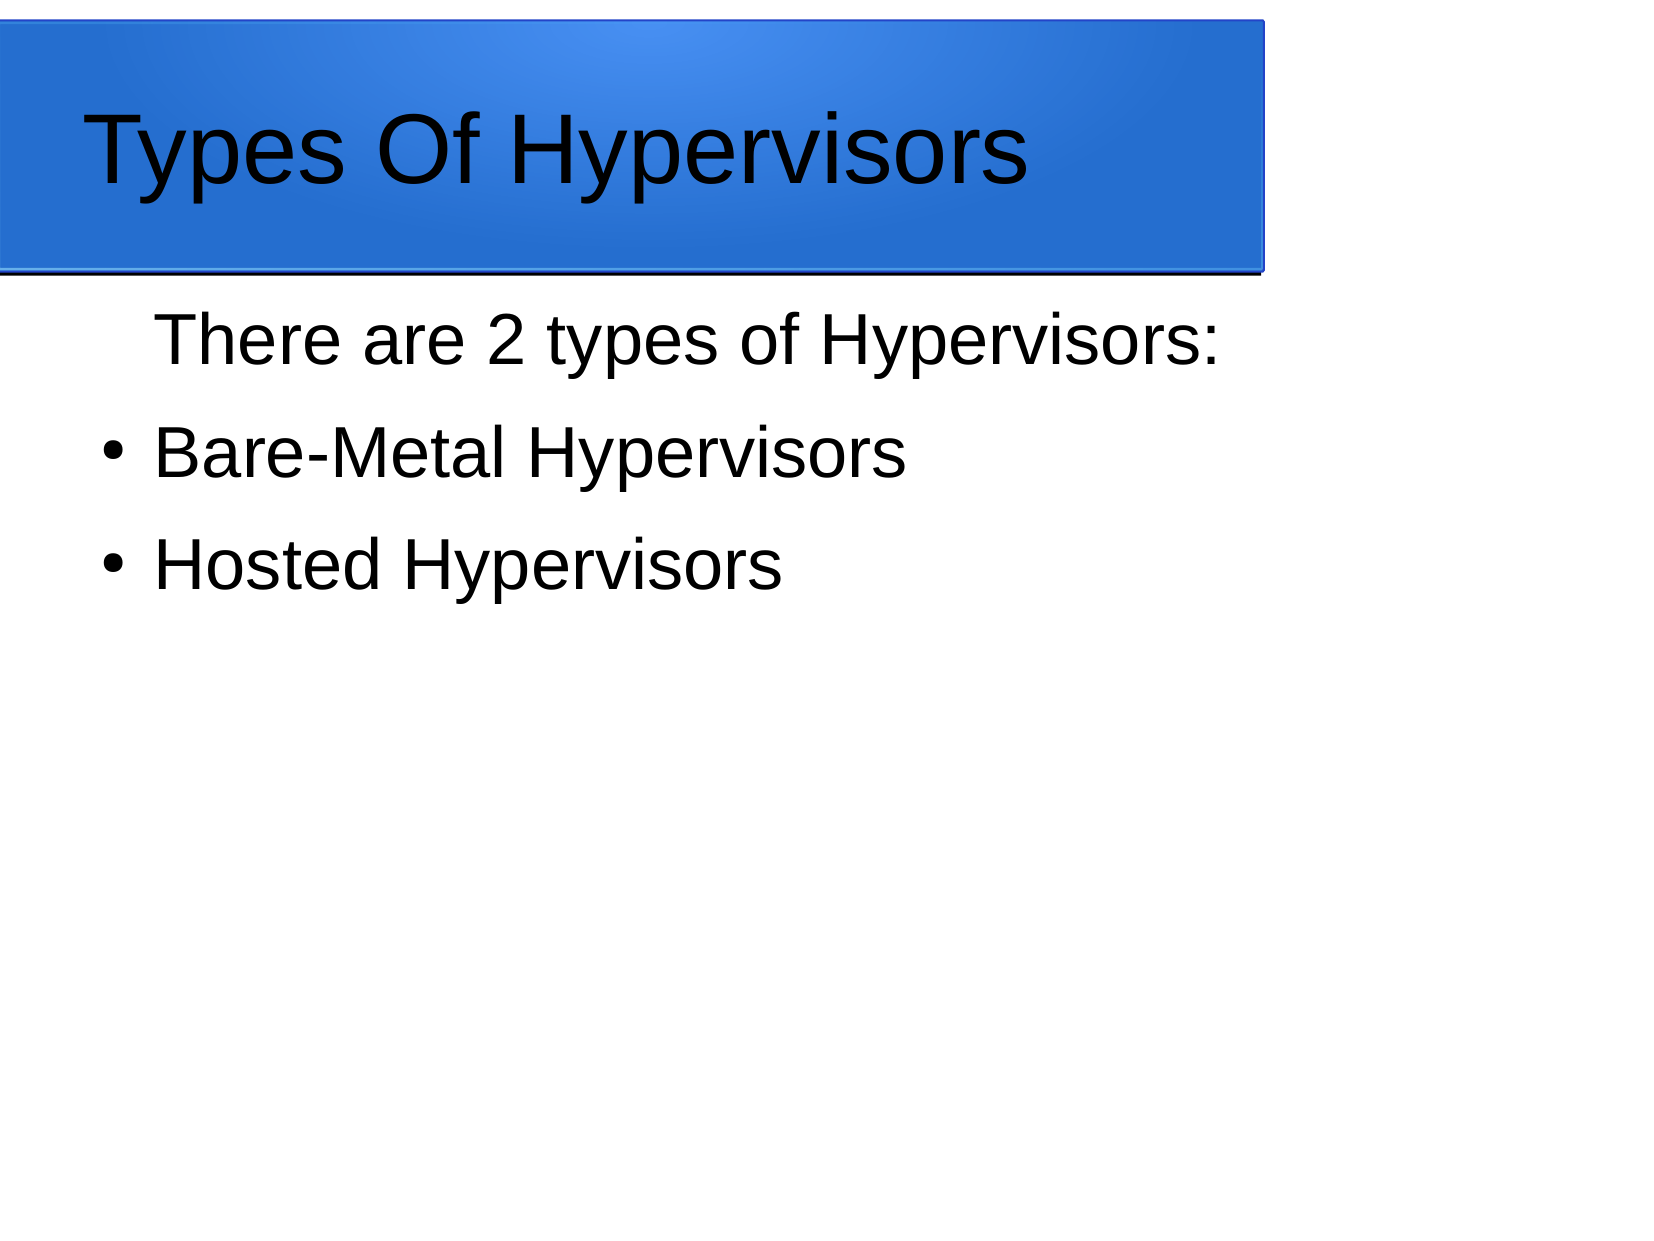

# Types Of Hypervisors
There are 2 types of Hypervisors:
Bare-Metal Hypervisors
Hosted Hypervisors